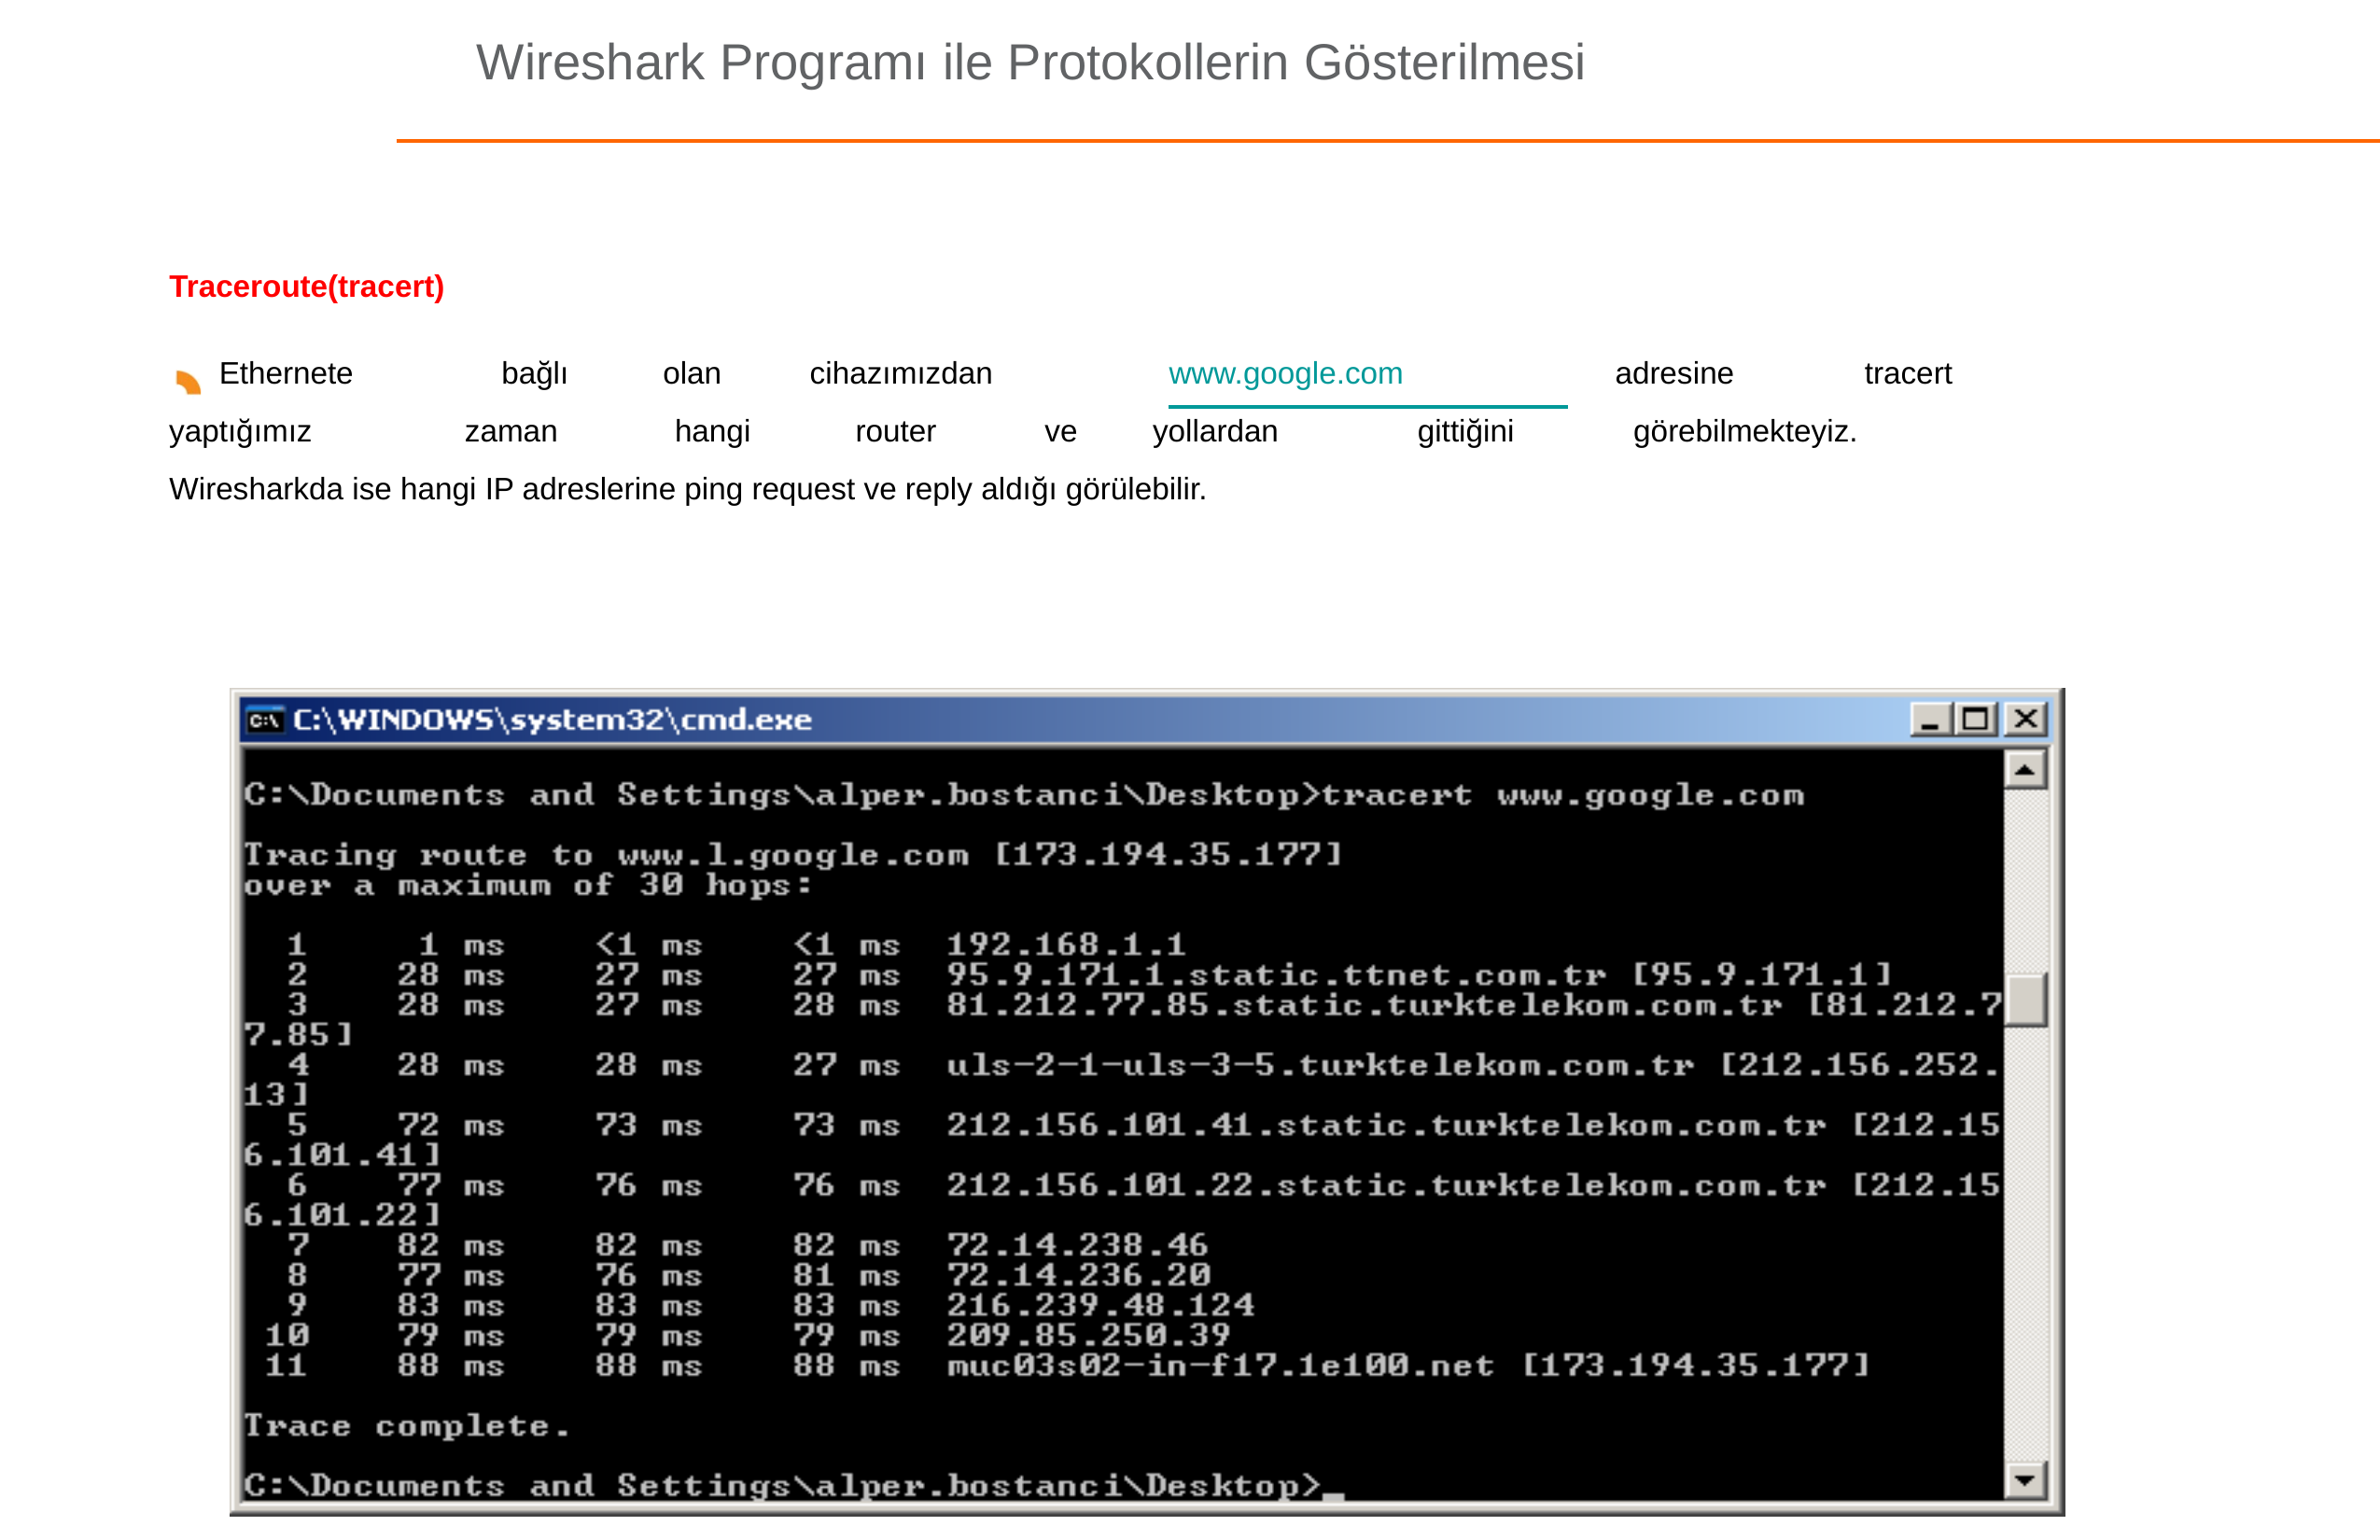

Wireshark Programı ile Protokollerin Gösterilmesi
Traceroute(tracert)
 Ethernete
bağlı
olan
cihazımızdan
www.google.com
adresine
tracert
yaptığımız
zaman
hangi
router
ve
yollardan
gittiğini
görebilmekteyiz.
Wiresharkda ise hangi IP adreslerine ping request ve reply aldığı görülebilir.